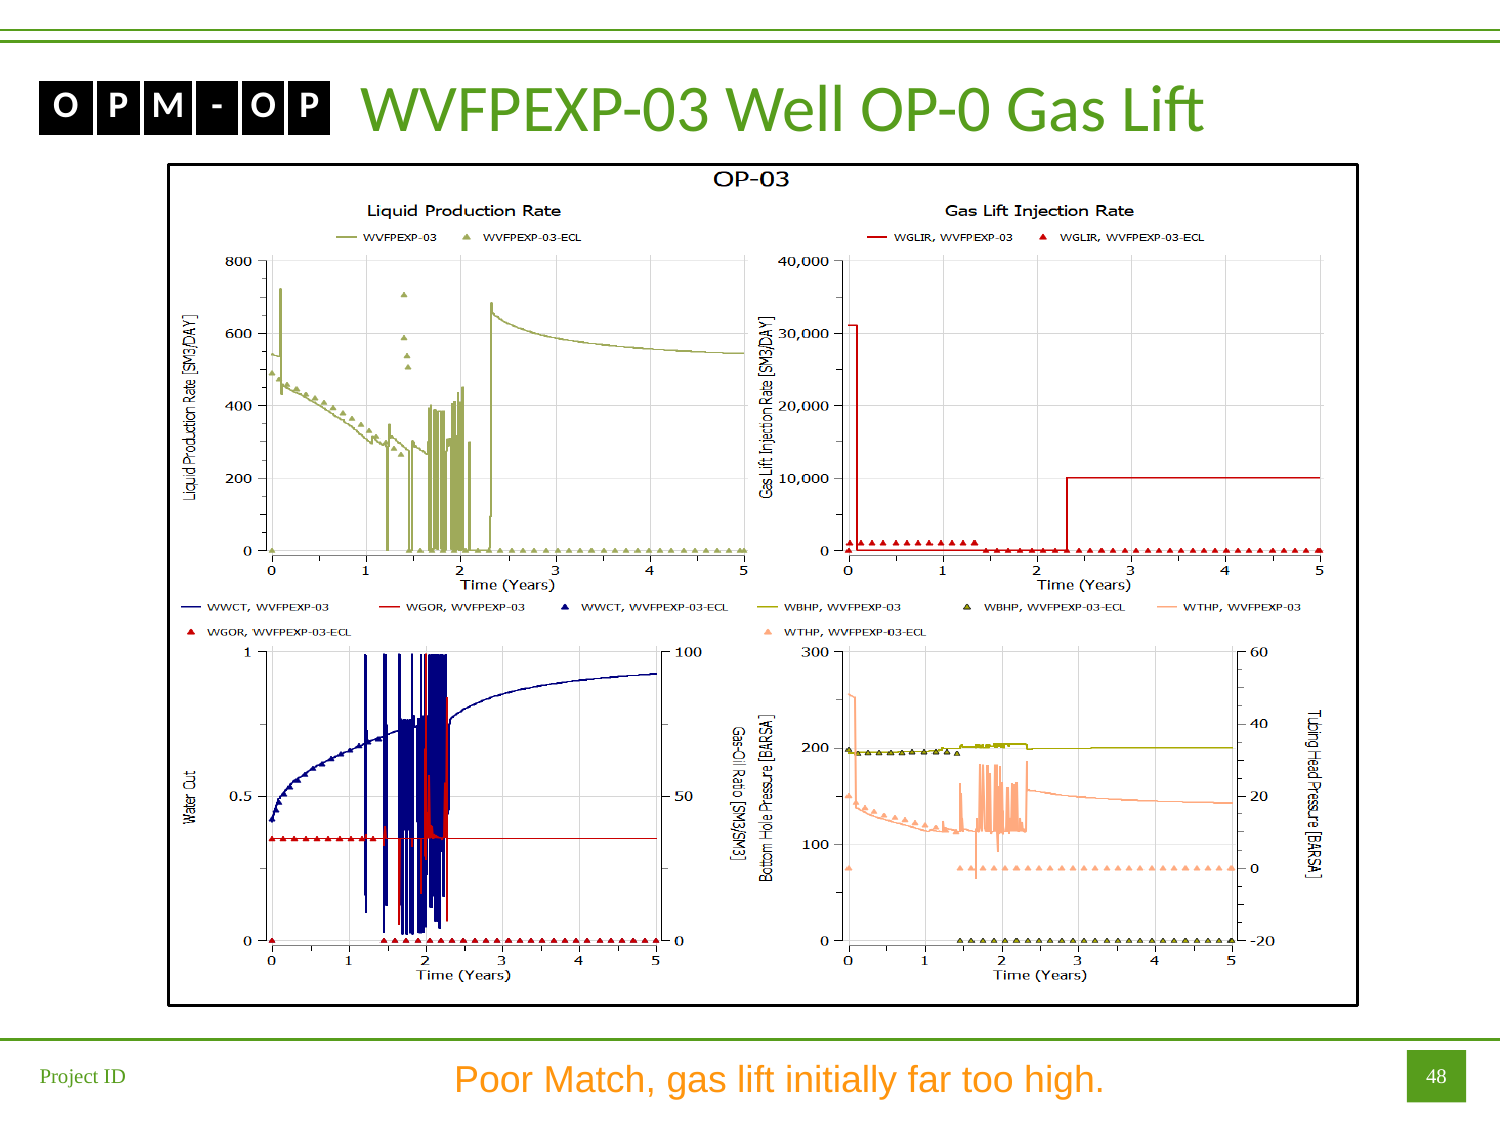

# WVFPEXP-03 Well OP-0 Gas Lift
Project ID
48
Poor Match, gas lift initially far too high.